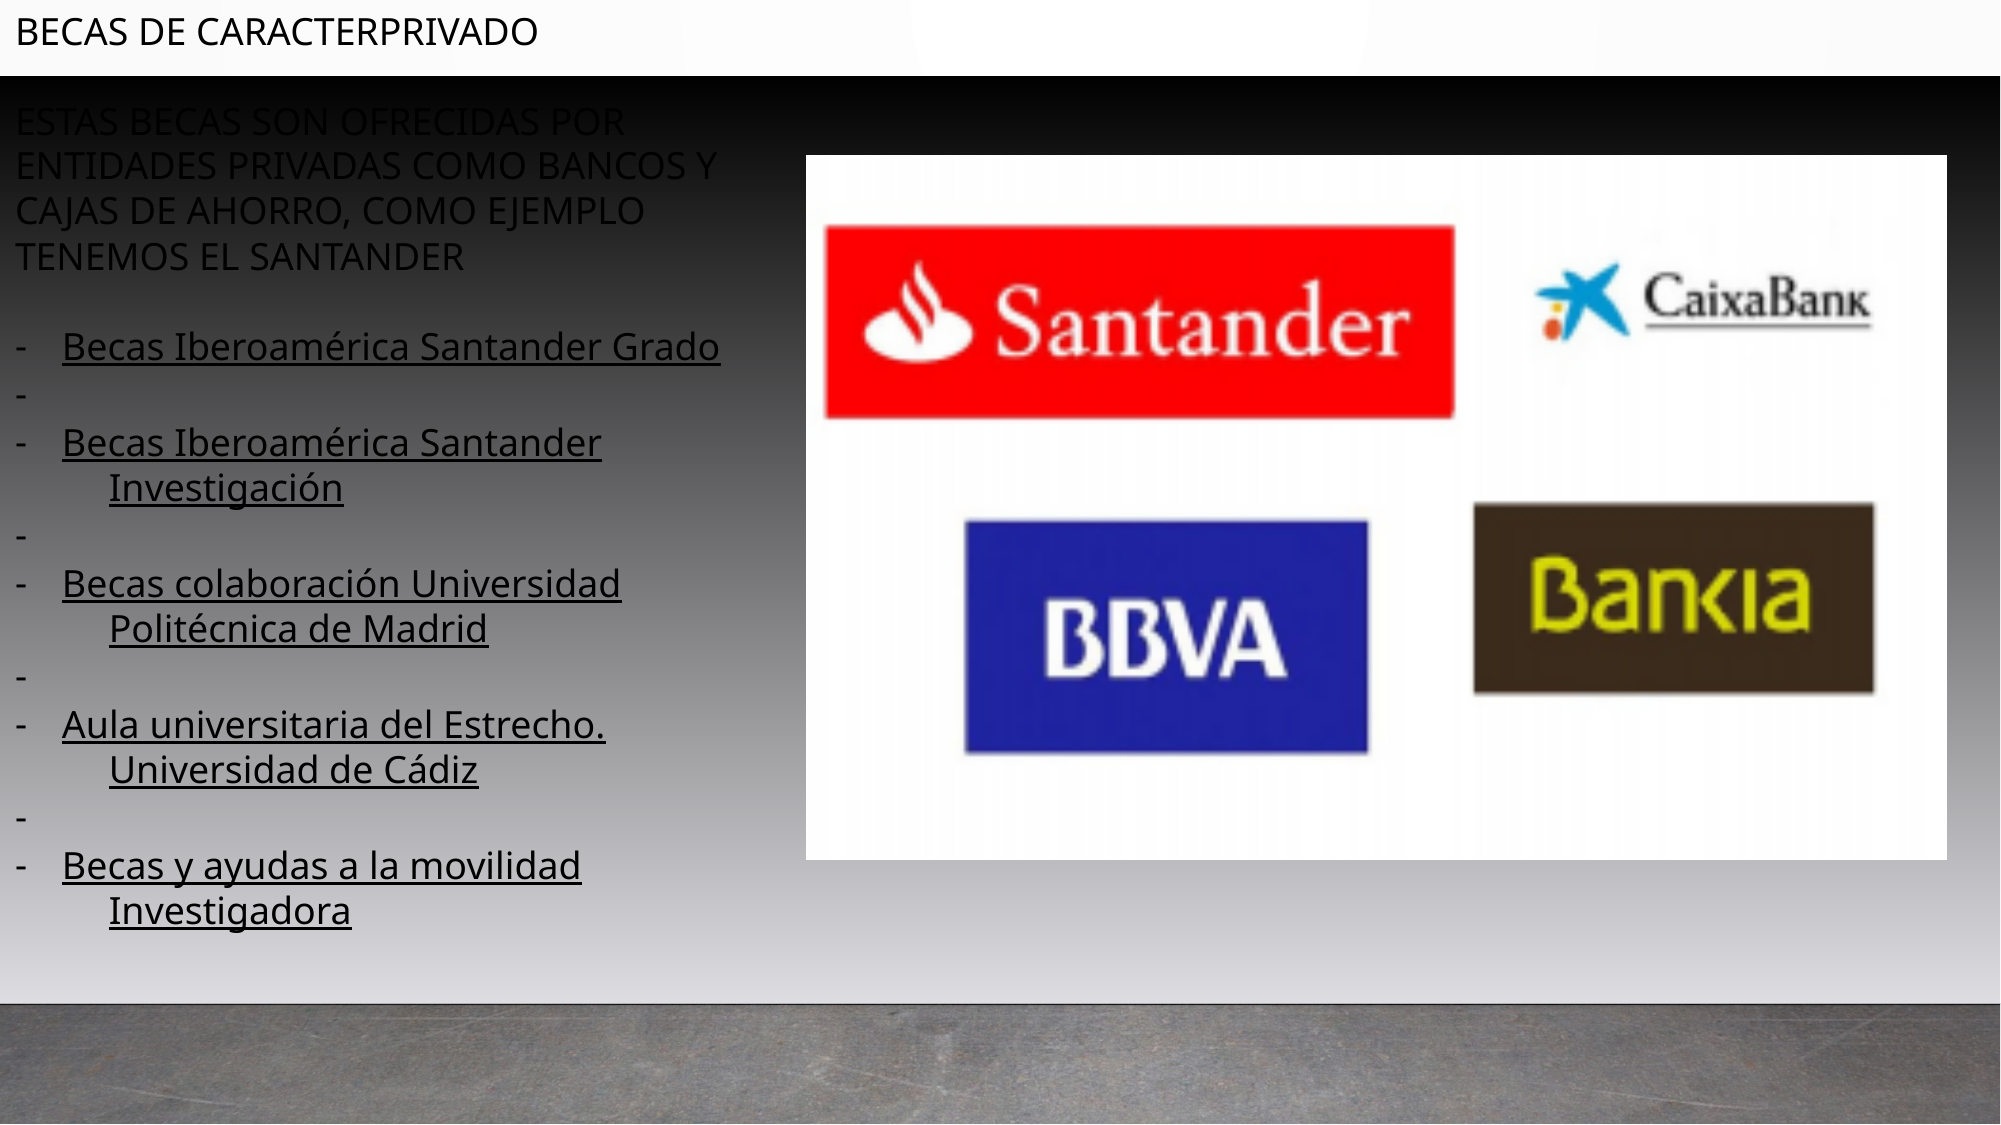

BECAS DE CARACTERPRIVADO
ESTAS BECAS SON OFRECIDAS POR ENTIDADES PRIVADAS COMO BANCOS Y CAJAS DE AHORRO, COMO EJEMPLO TENEMOS EL SANTANDER
Becas Iberoamérica Santander Grado
Becas Iberoamérica Santander Investigación
Becas colaboración Universidad Politécnica de Madrid
Aula universitaria del Estrecho. Universidad de Cádiz
Becas y ayudas a la movilidad Investigadora